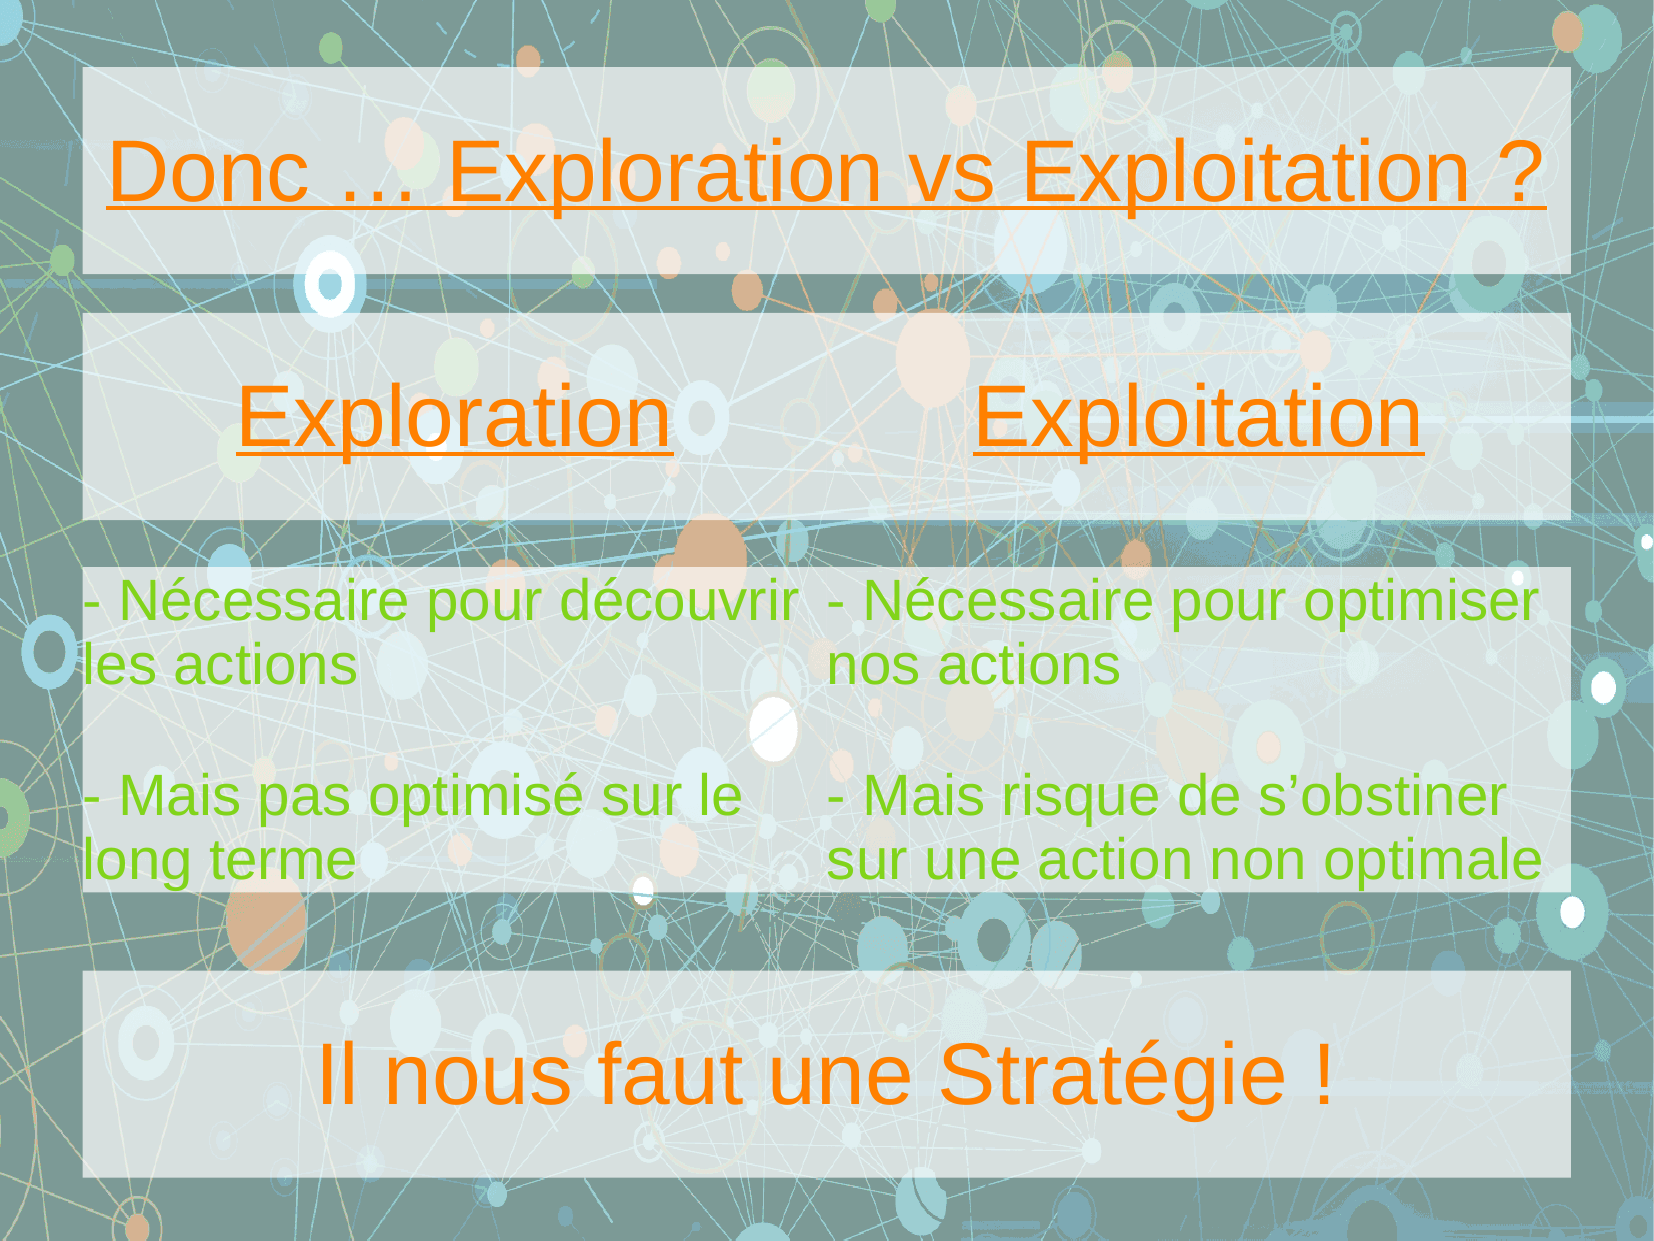

# Donc … Exploration vs Exploitation ?
Exploration
Exploitation
- Nécessaire pour optimiser nos actions
- Mais risque de s’obstiner sur une action non optimale
- Nécessaire pour découvrir les actions
- Mais pas optimisé sur le long terme
Il nous faut une Stratégie !